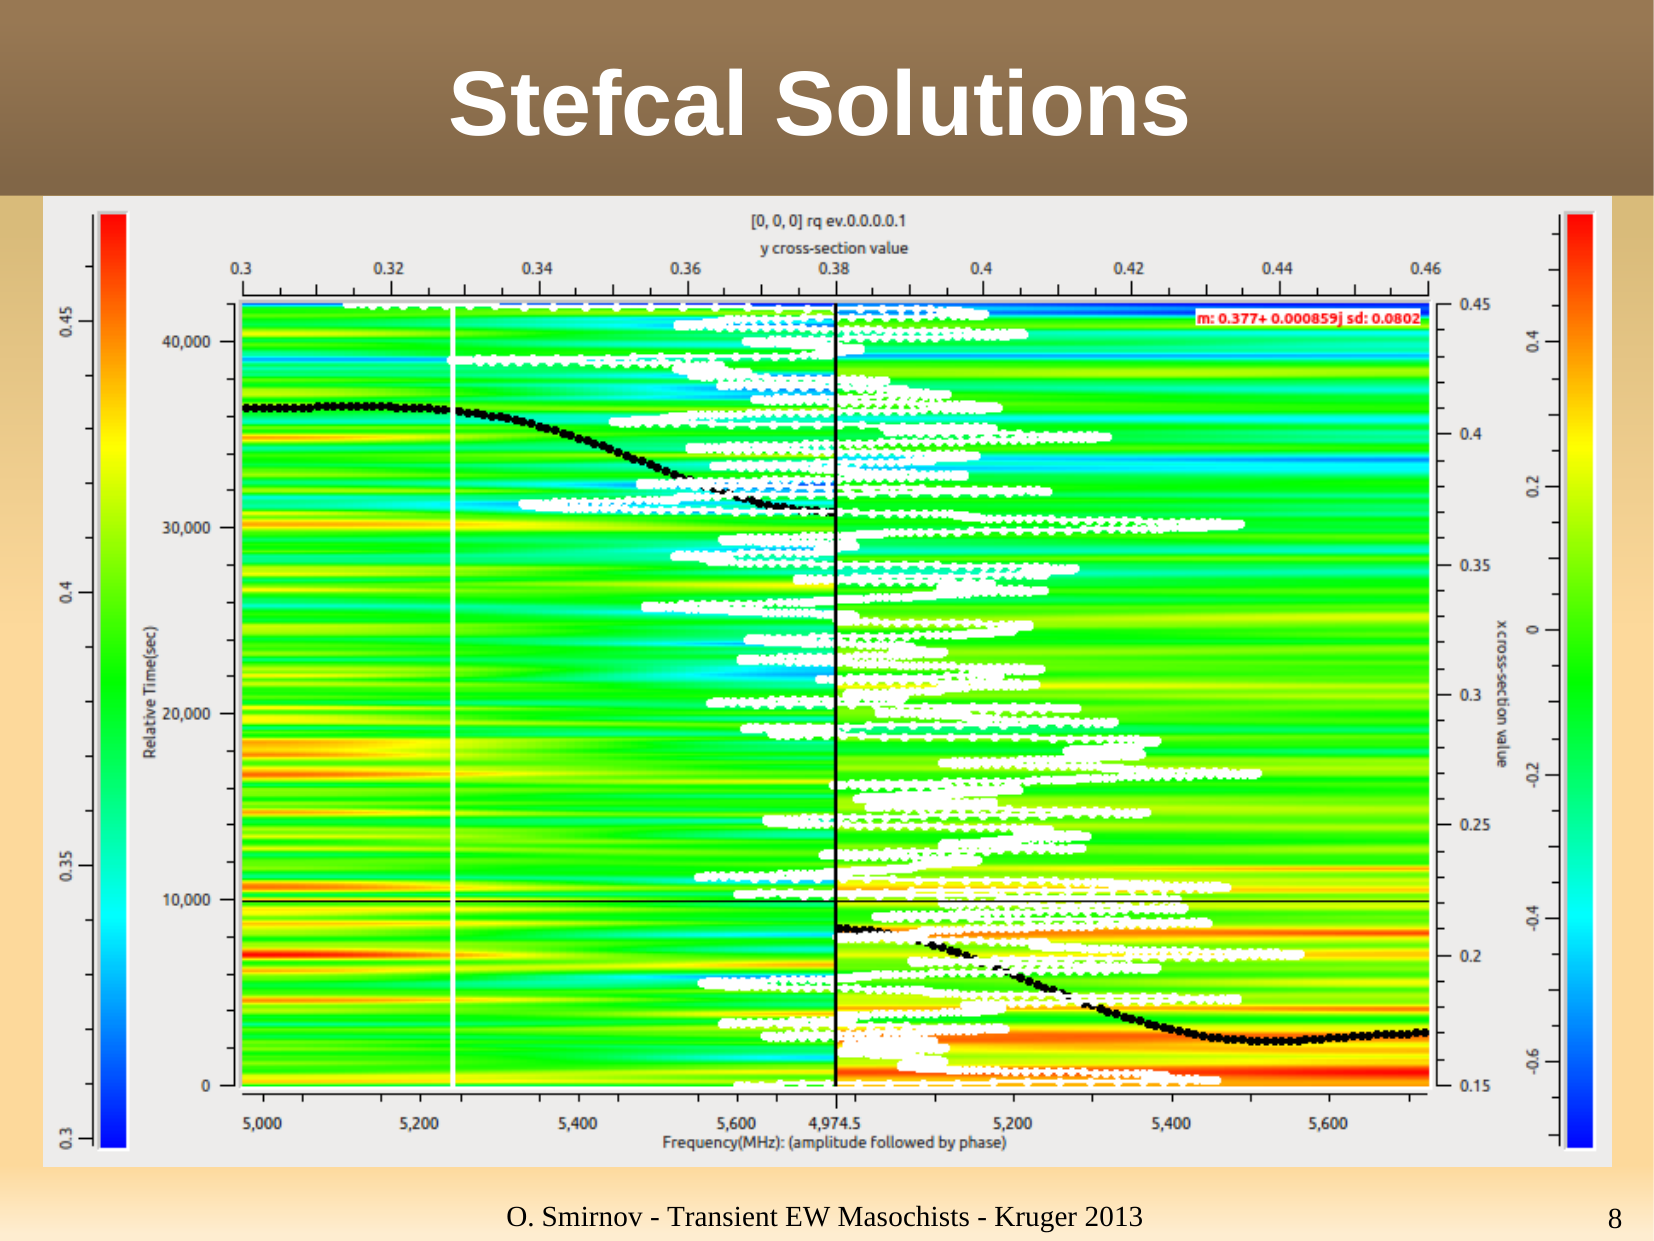

# Stefcal Solutions
O. Smirnov - Transient EW Masochists - Kruger 2013
8